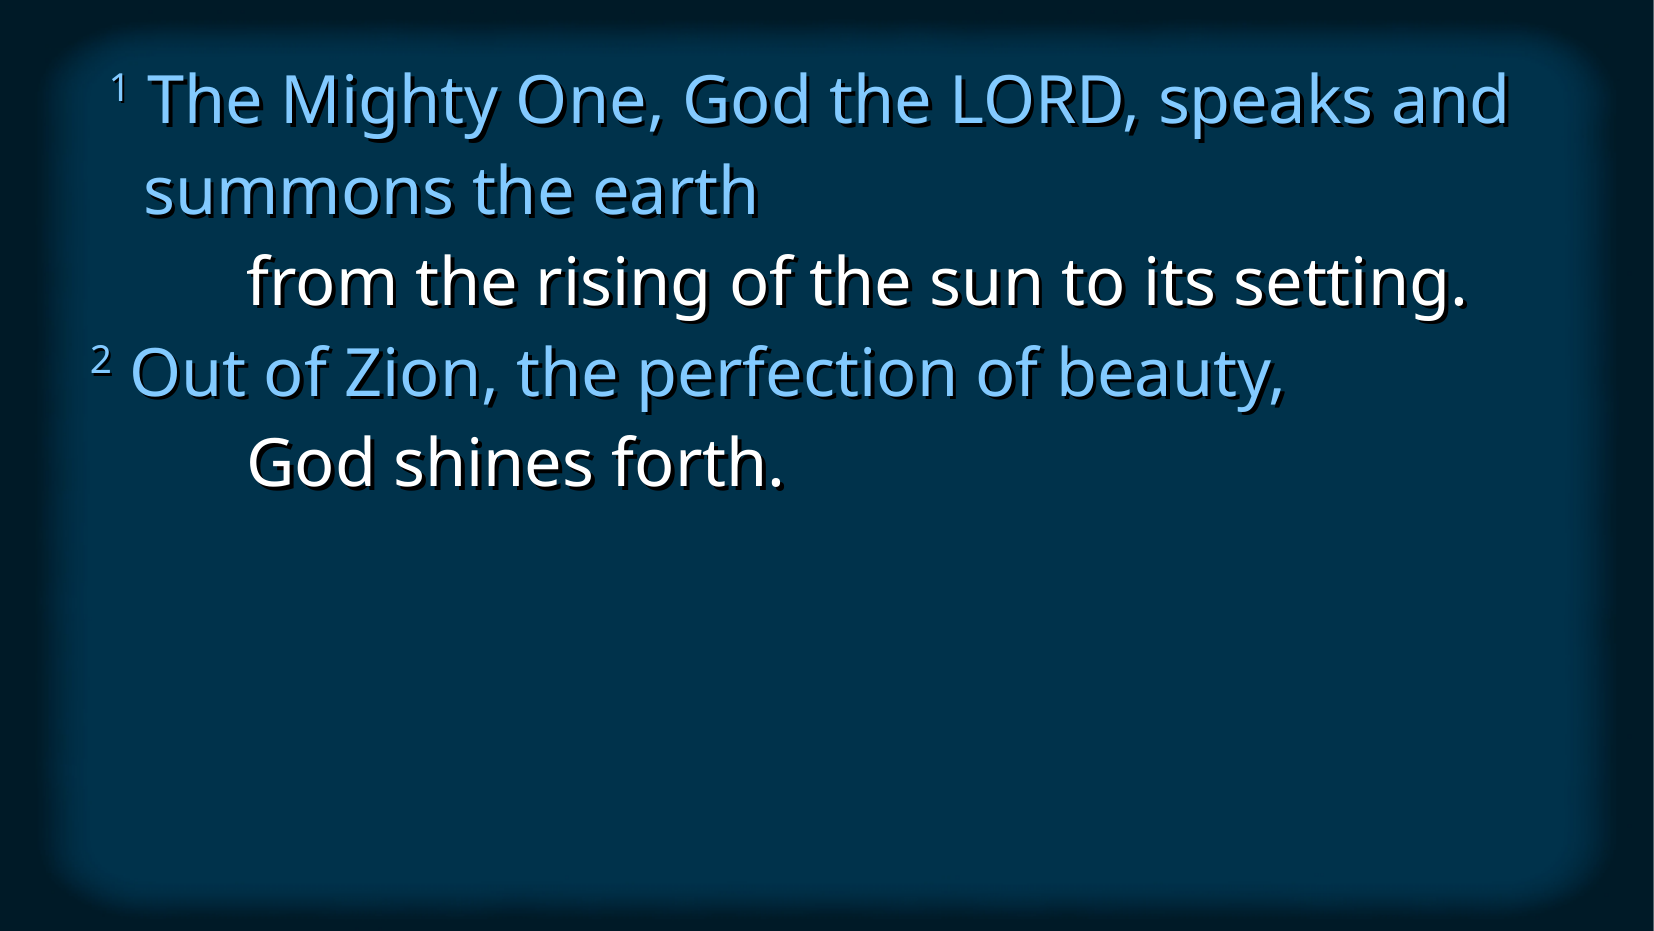

1 The Mighty One, God the LORD, speaks and
 summons the earth
 from the rising of the sun to its setting.
2 Out of Zion, the perfection of beauty,
 God shines forth.